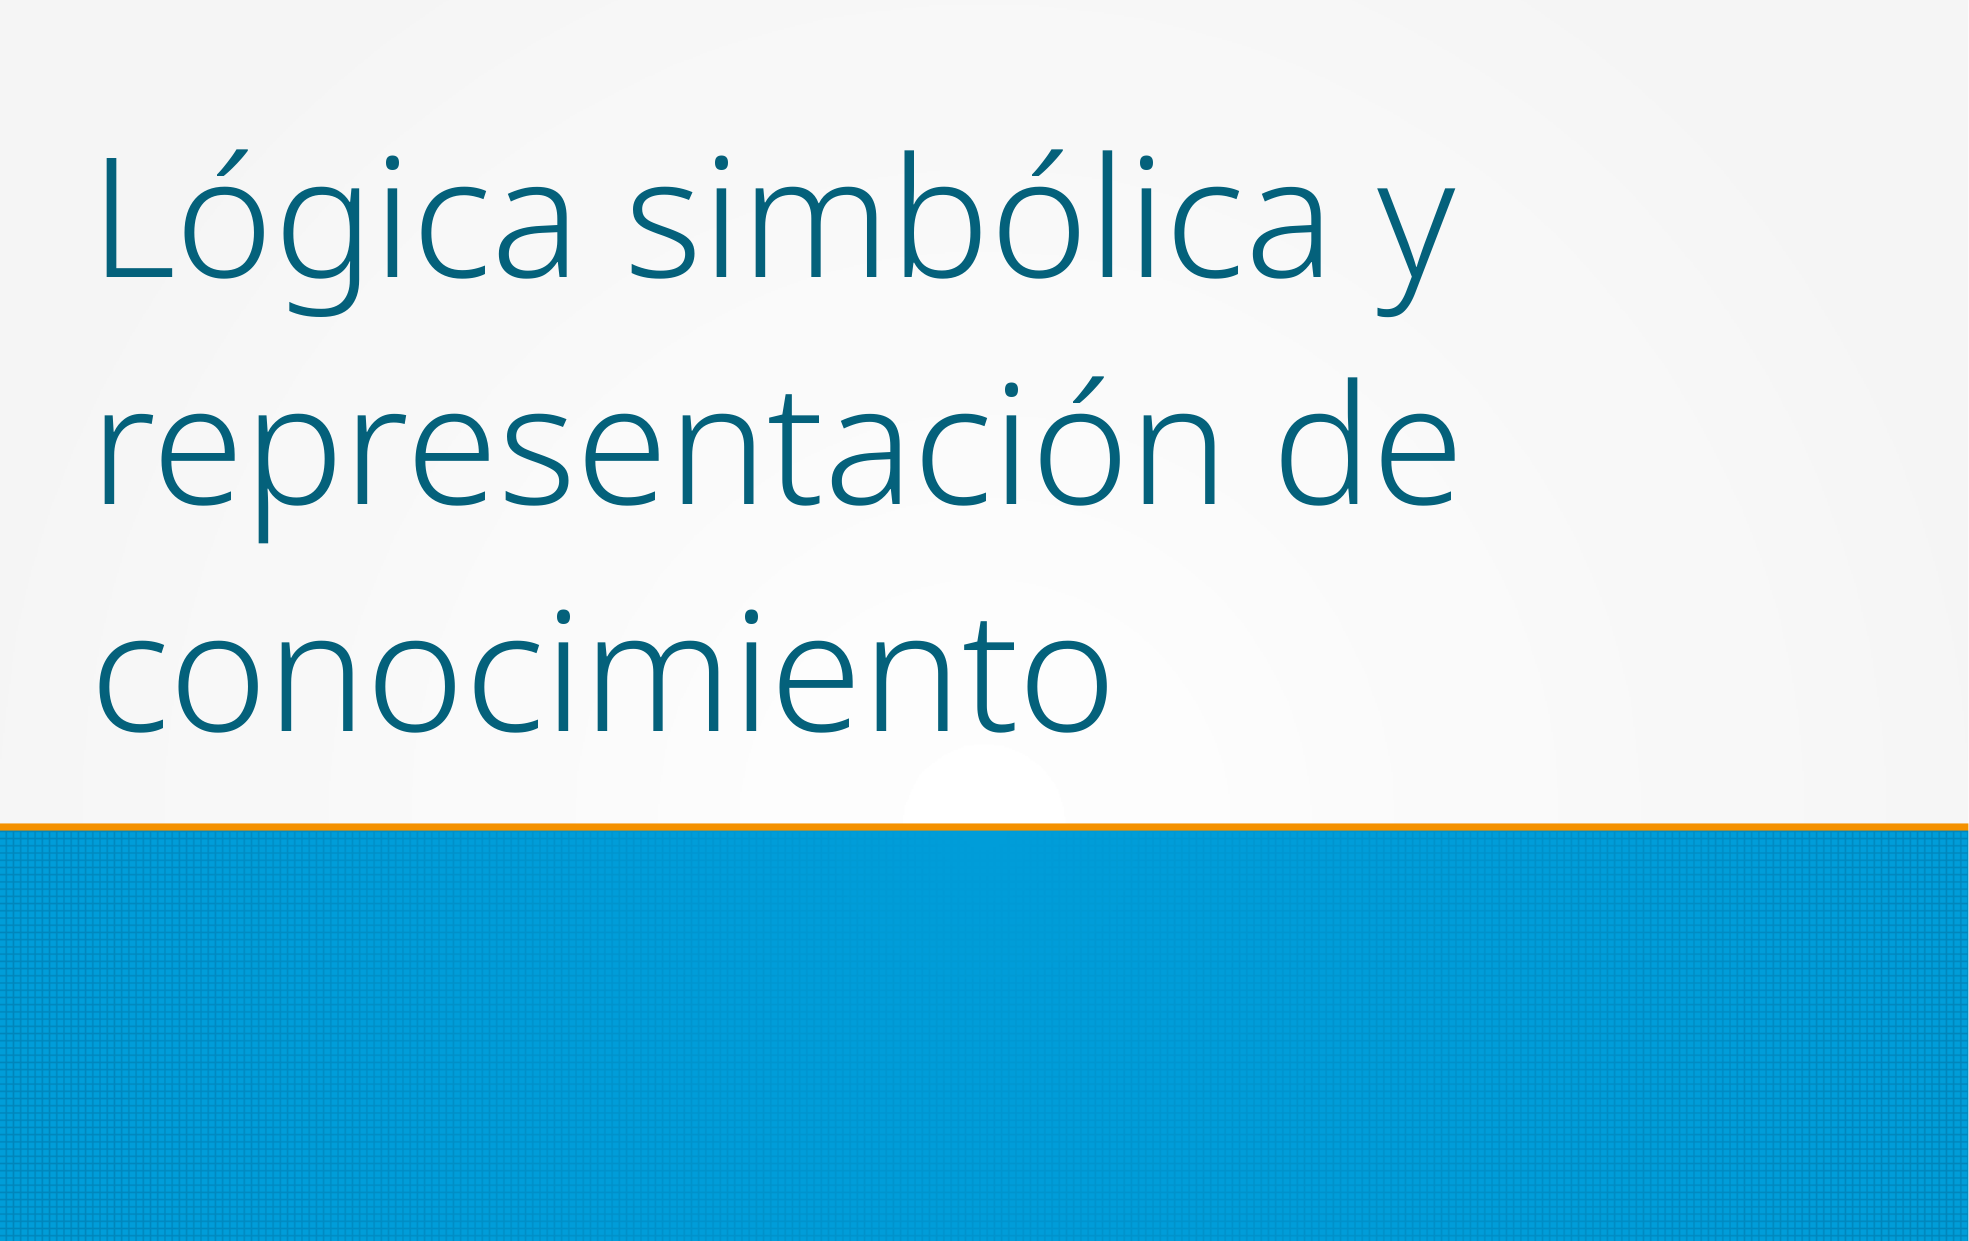

# Lógica simbólica y representación de conocimiento